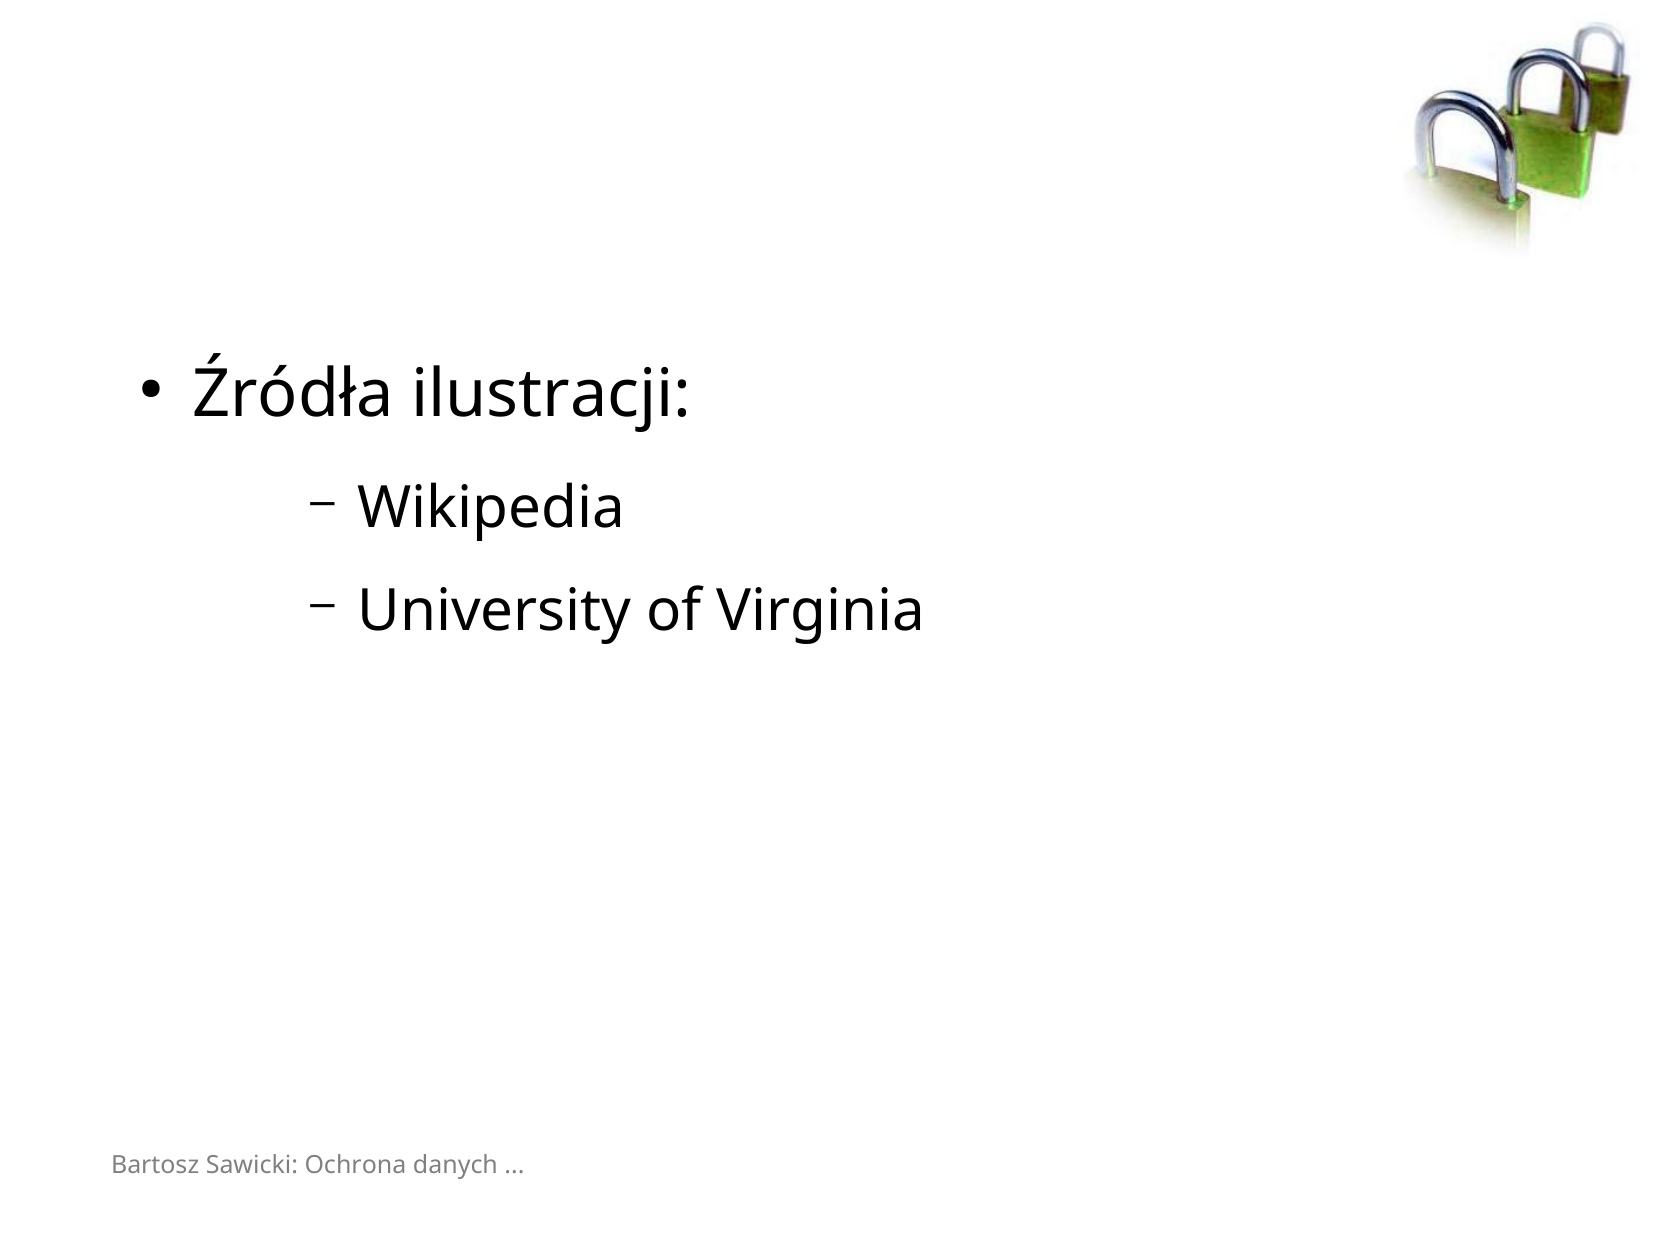

#
Źródła ilustracji:
Wikipedia
University of Virginia